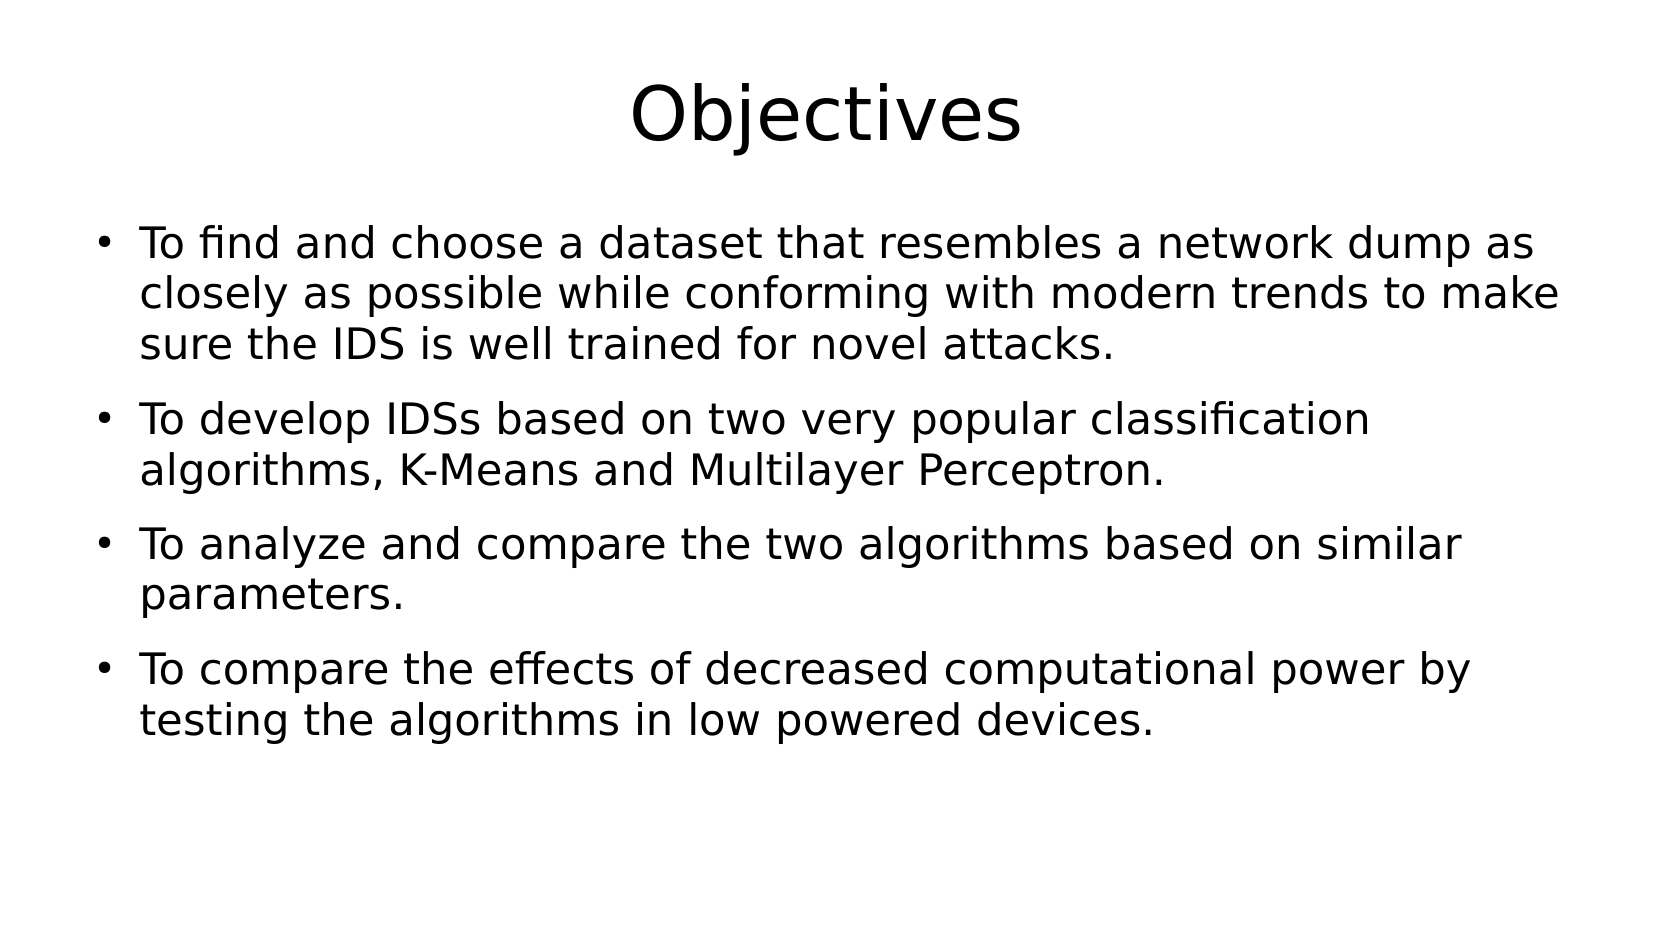

# Objectives
To find and choose a dataset that resembles a network dump as closely as possible while conforming with modern trends to make sure the IDS is well trained for novel attacks.
To develop IDSs based on two very popular classification algorithms, K-Means and Multilayer Perceptron.
To analyze and compare the two algorithms based on similar parameters.
To compare the effects of decreased computational power by testing the algorithms in low powered devices.